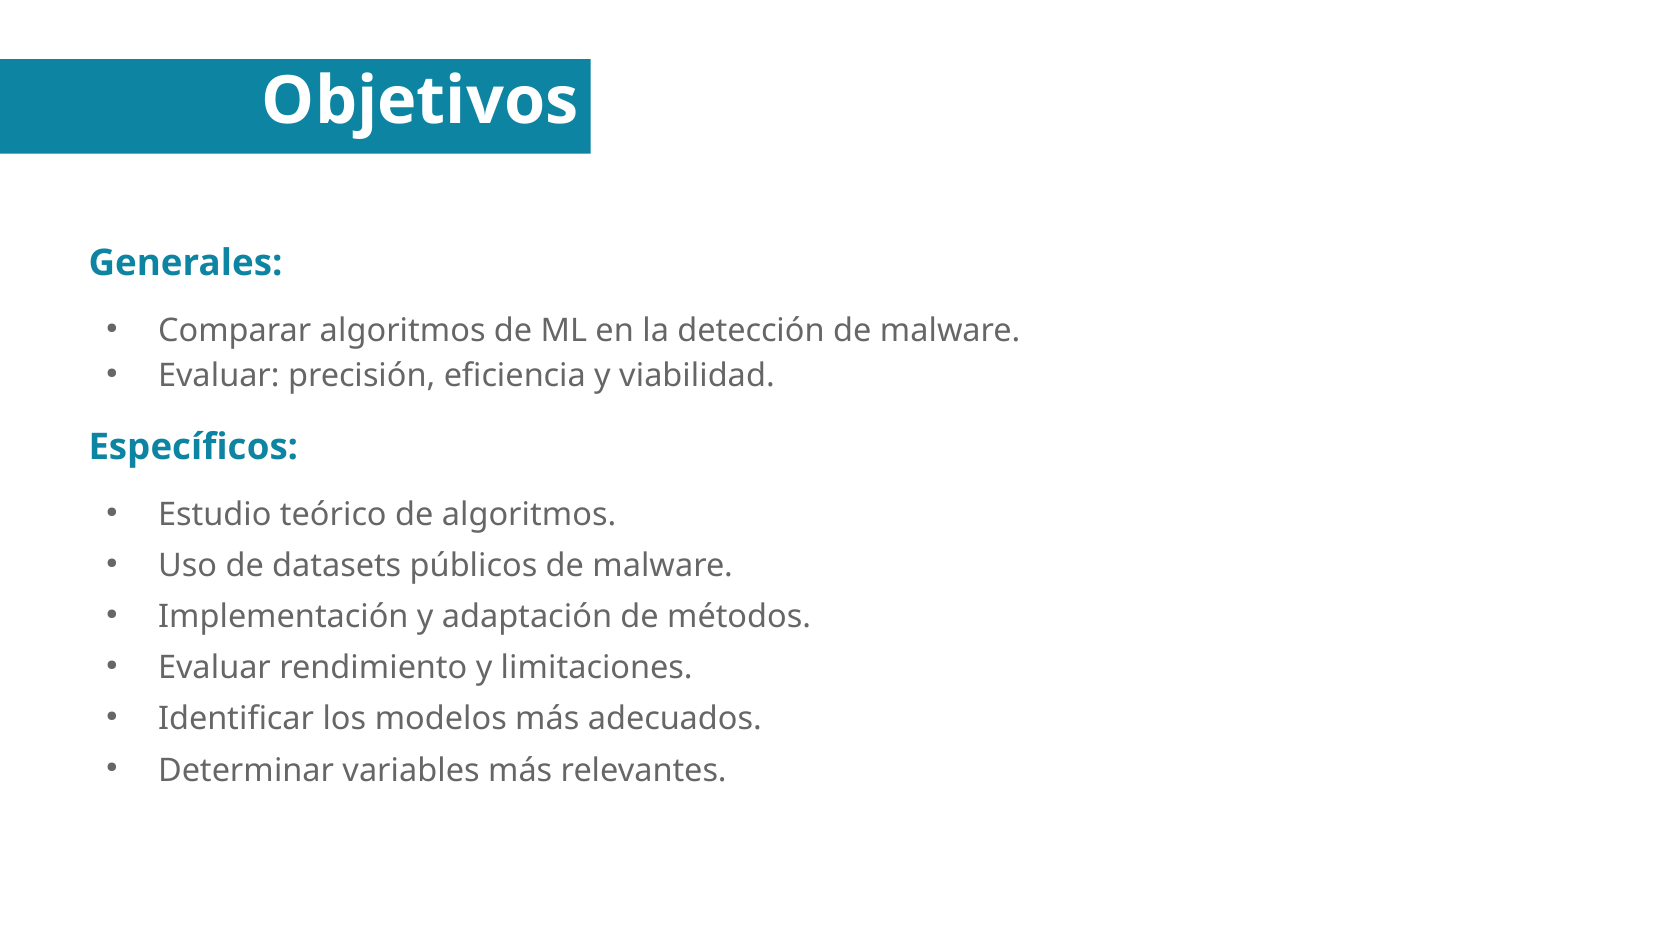

# Objetivos
Generales:
Comparar algoritmos de ML en la detección de malware.
Evaluar: precisión, eficiencia y viabilidad.
Específicos:
Estudio teórico de algoritmos.
Uso de datasets públicos de malware.
Implementación y adaptación de métodos.
Evaluar rendimiento y limitaciones.
Identificar los modelos más adecuados.
Determinar variables más relevantes.